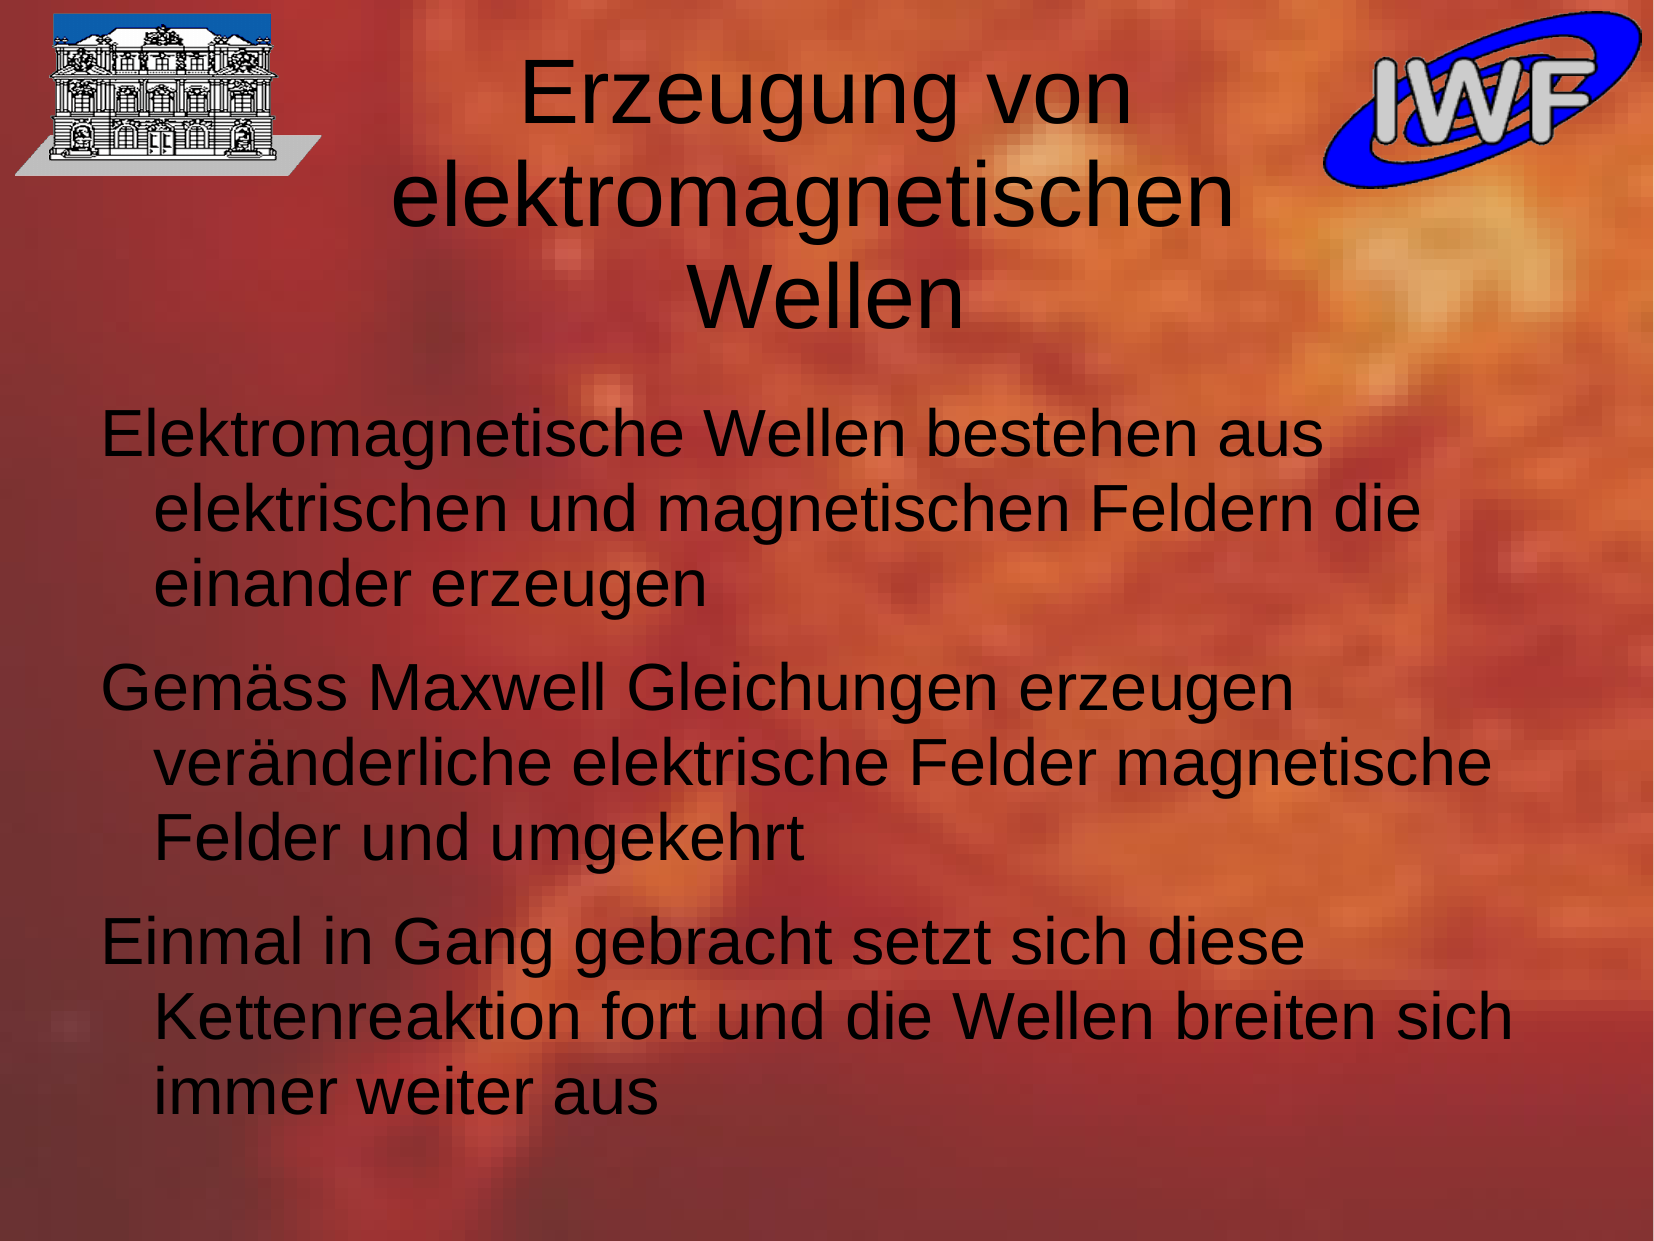

# Erzeugung von elektromagnetischen Wellen
Elektromagnetische Wellen bestehen aus elektrischen und magnetischen Feldern die einander erzeugen
Gemäss Maxwell Gleichungen erzeugen veränderliche elektrische Felder magnetische Felder und umgekehrt
Einmal in Gang gebracht setzt sich diese Kettenreaktion fort und die Wellen breiten sich immer weiter aus